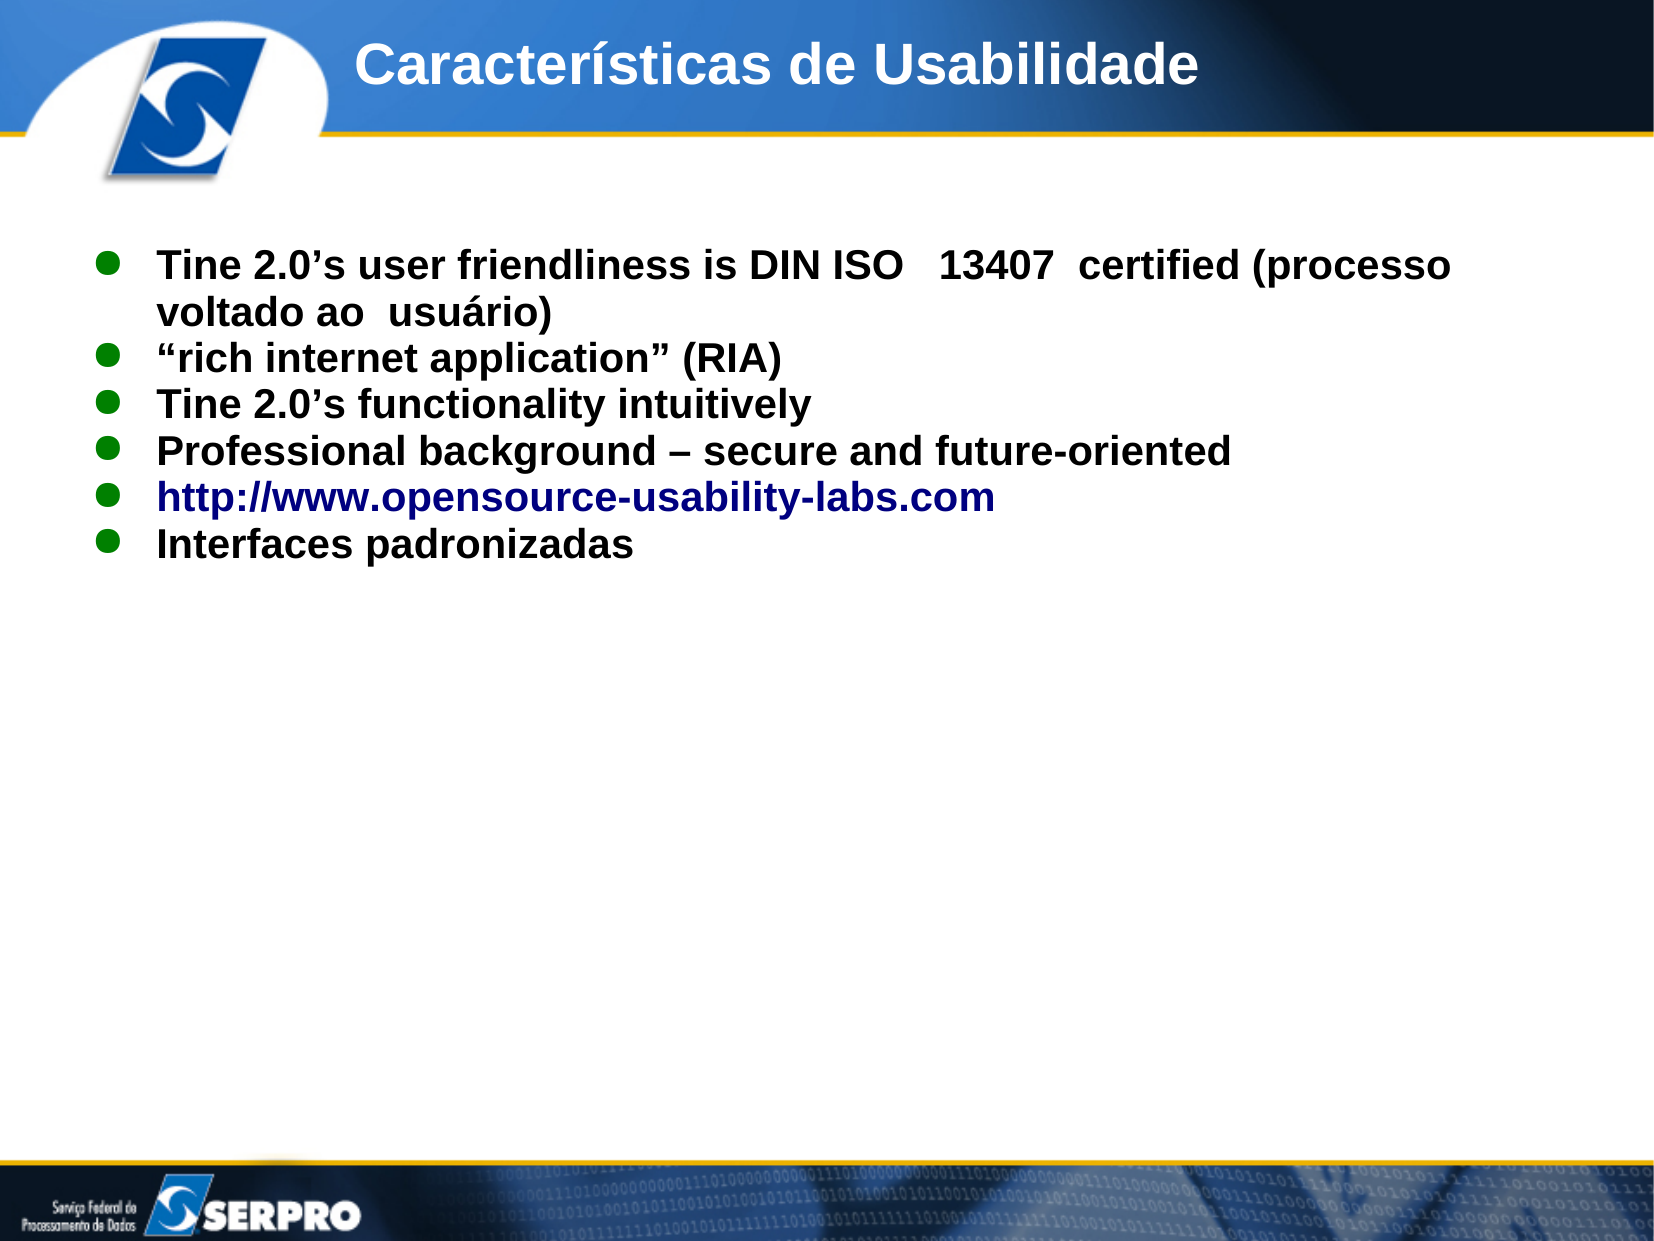

# Características de Usabilidade
 Tine 2.0’s user friendliness is DIN ISO 13407 certified (processo
 voltado ao usuário)
 “rich internet application” (RIA)
 Tine 2.0’s functionality intuitively
 Professional background – secure and future-oriented
 http://www.opensource-usability-labs.com
 Interfaces padronizadas